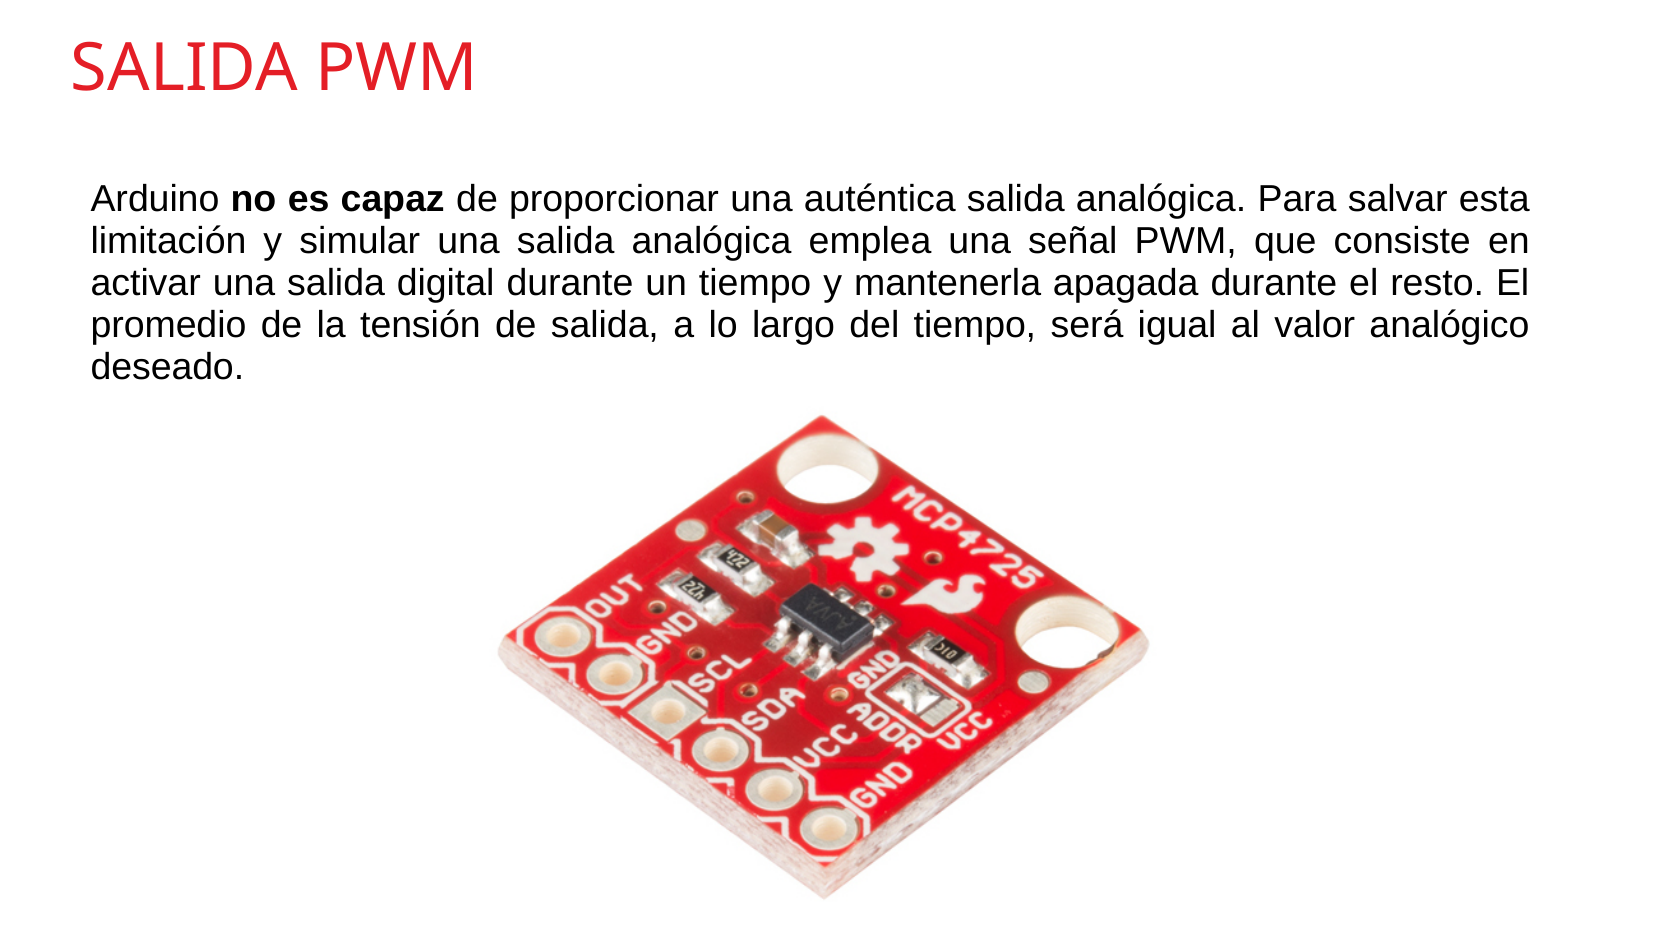

# SALIDA PWM
Arduino no es capaz de proporcionar una auténtica salida analógica. Para salvar esta limitación y simular una salida analógica emplea una señal PWM, que consiste en activar una salida digital durante un tiempo y mantenerla apagada durante el resto. El promedio de la tensión de salida, a lo largo del tiempo, será igual al valor analógico deseado.